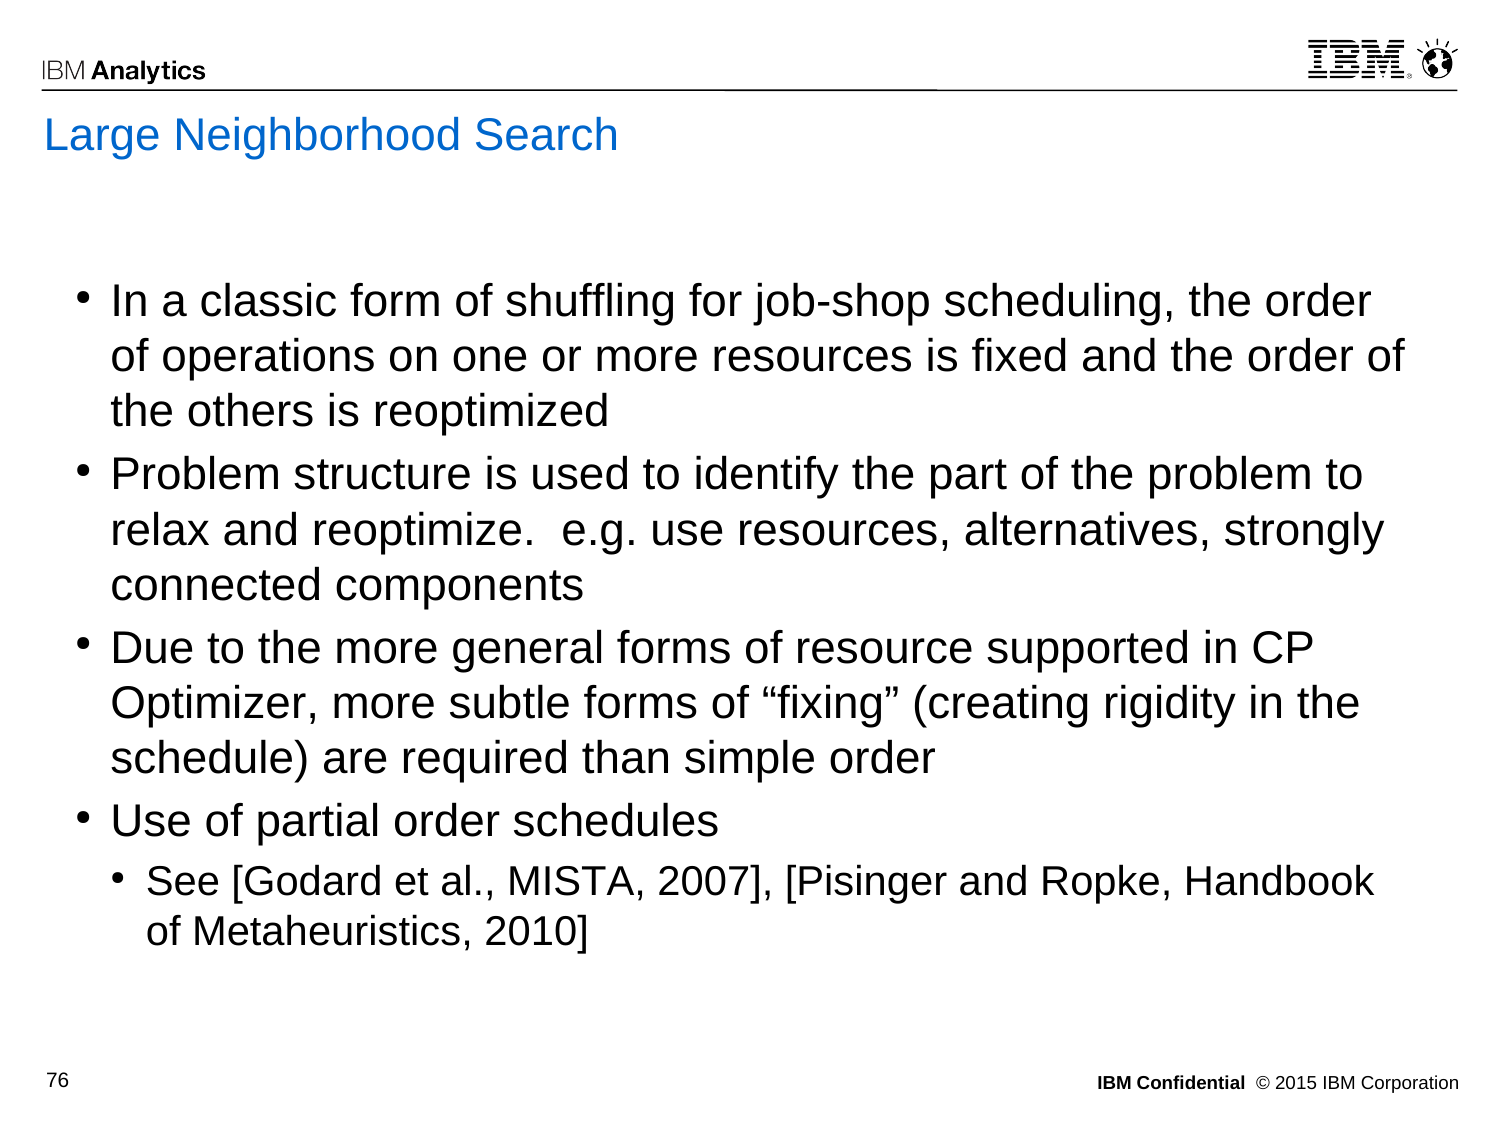

# Large Neighborhood Search
In a classic form of shuffling for job-shop scheduling, the order of operations on one or more resources is fixed and the order of the others is reoptimized
Problem structure is used to identify the part of the problem to relax and reoptimize. e.g. use resources, alternatives, strongly connected components
Due to the more general forms of resource supported in CP Optimizer, more subtle forms of “fixing” (creating rigidity in the schedule) are required than simple order
Use of partial order schedules
See [Godard et al., MISTA, 2007], [Pisinger and Ropke, Handbook of Metaheuristics, 2010]